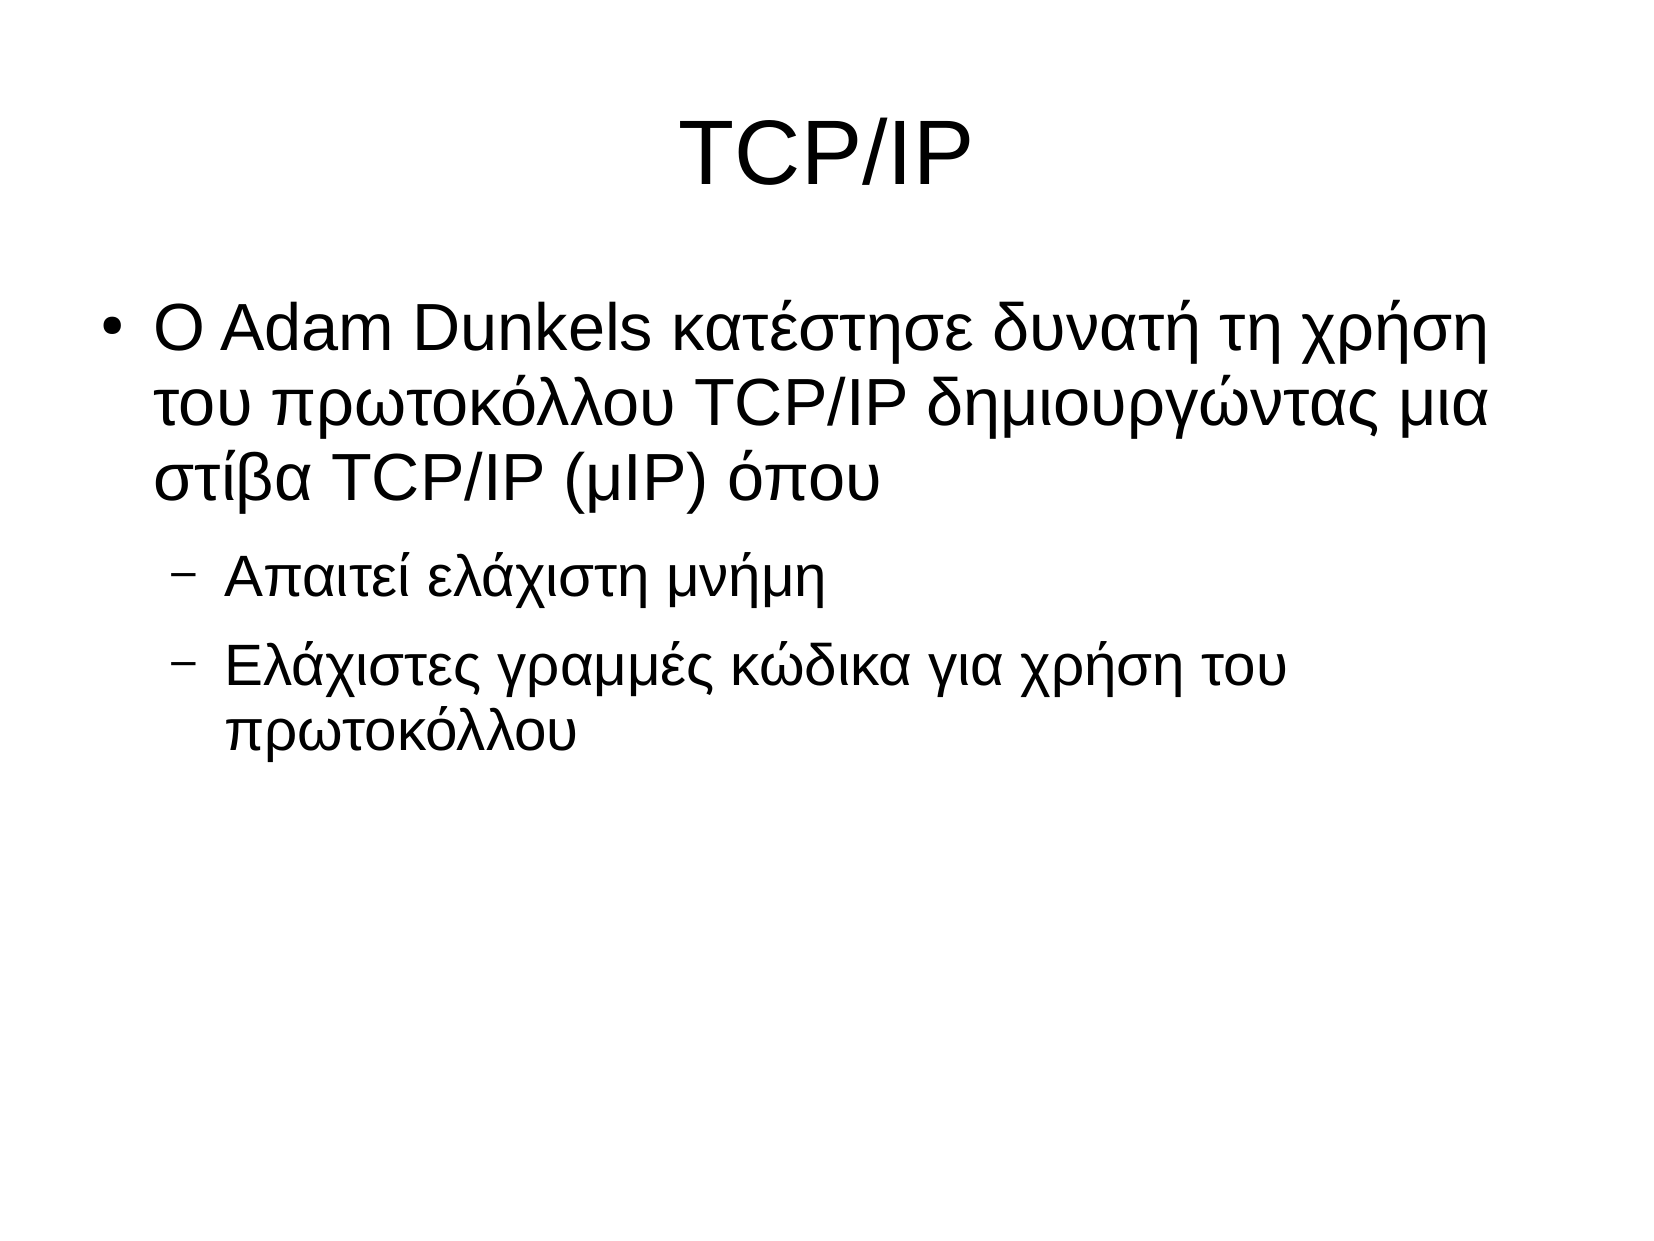

# TCP/IP
O Adam Dunkels κατέστησε δυνατή τη χρήση του πρωτοκόλλου TCP/IP δημιουργώντας μια στίβα TCP/IP (μIP) όπου
Απαιτεί ελάχιστη μνήμη
Ελάχιστες γραμμές κώδικα για χρήση του πρωτοκόλλου